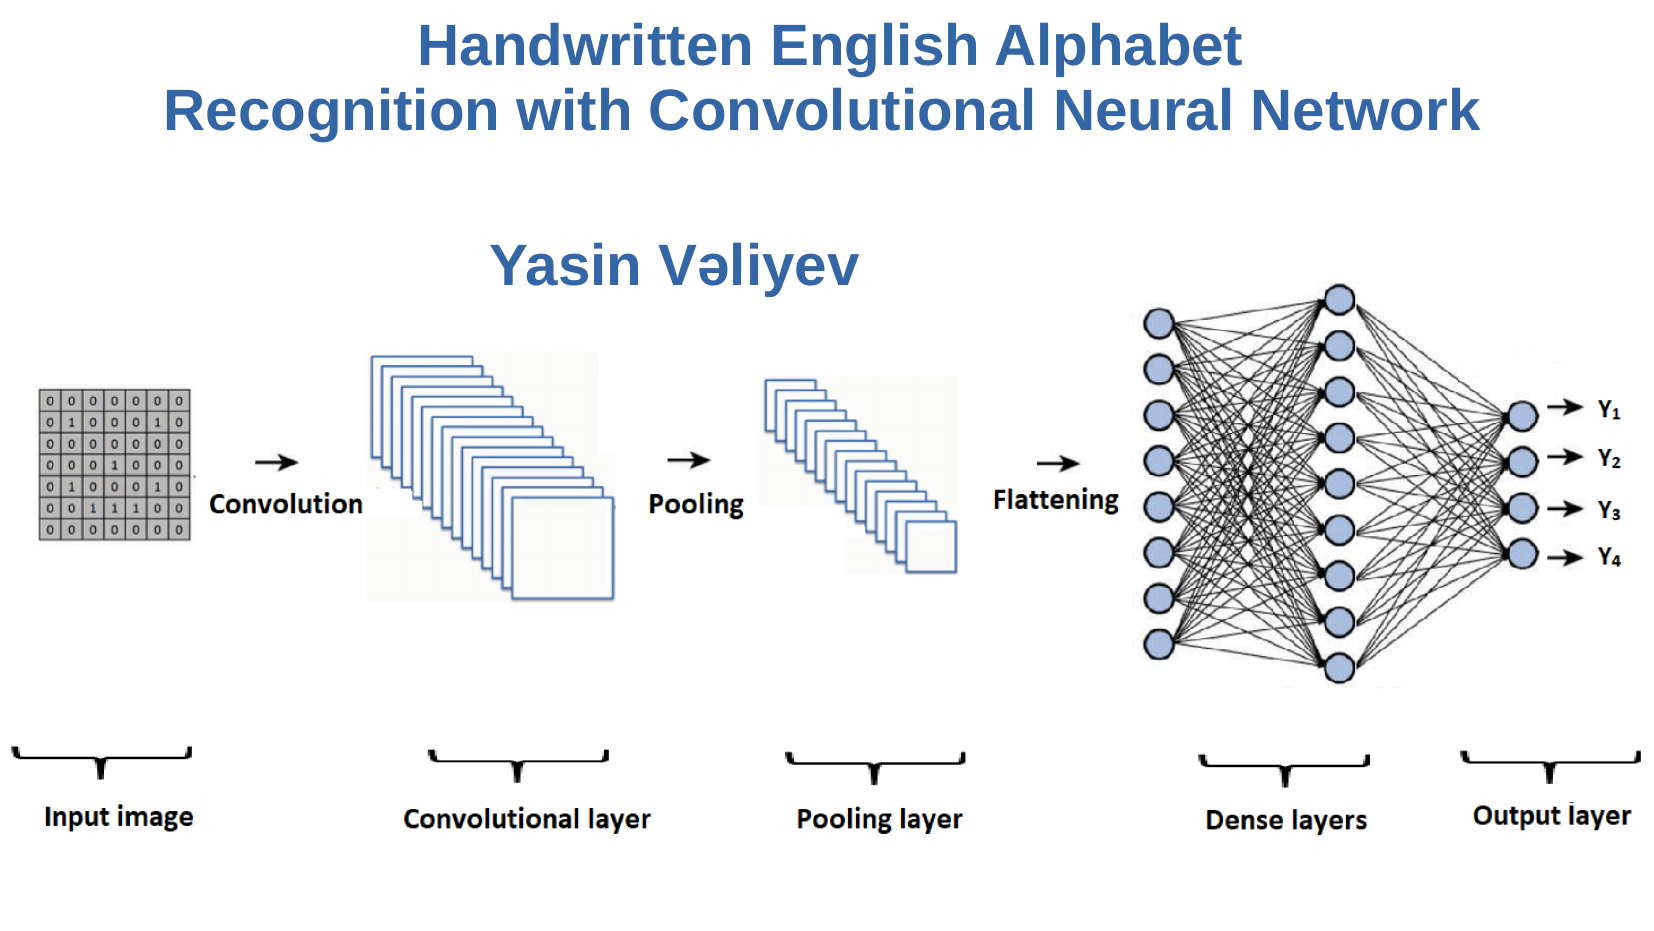

# Handwritten English Alphabet Recognition with Convolutional Neural Network
Yasin Vəliyev